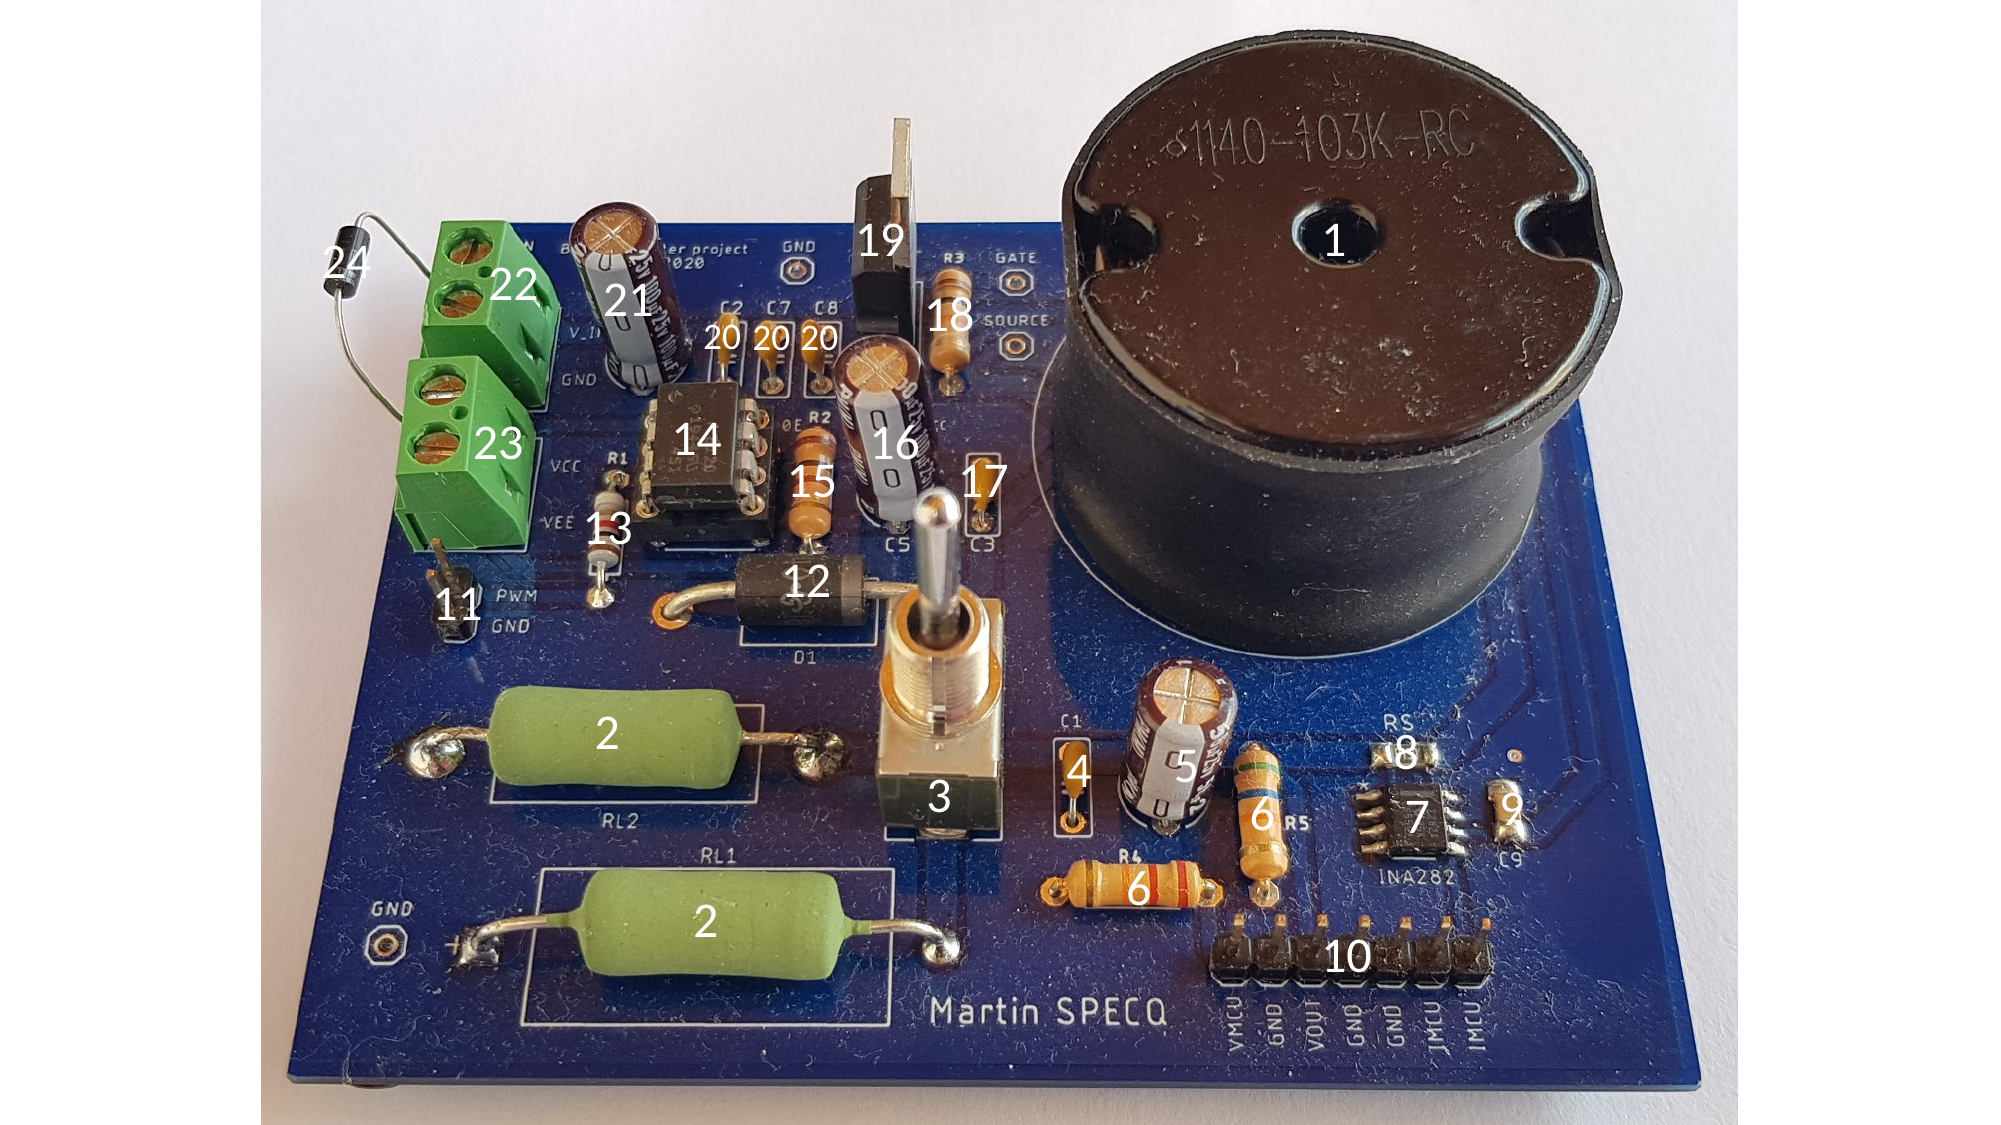

19
1
24
22
21
18
20
20
20
14
23
16
15
17
13
12
11
2
8
5
4
3
9
6
7
6
2
10